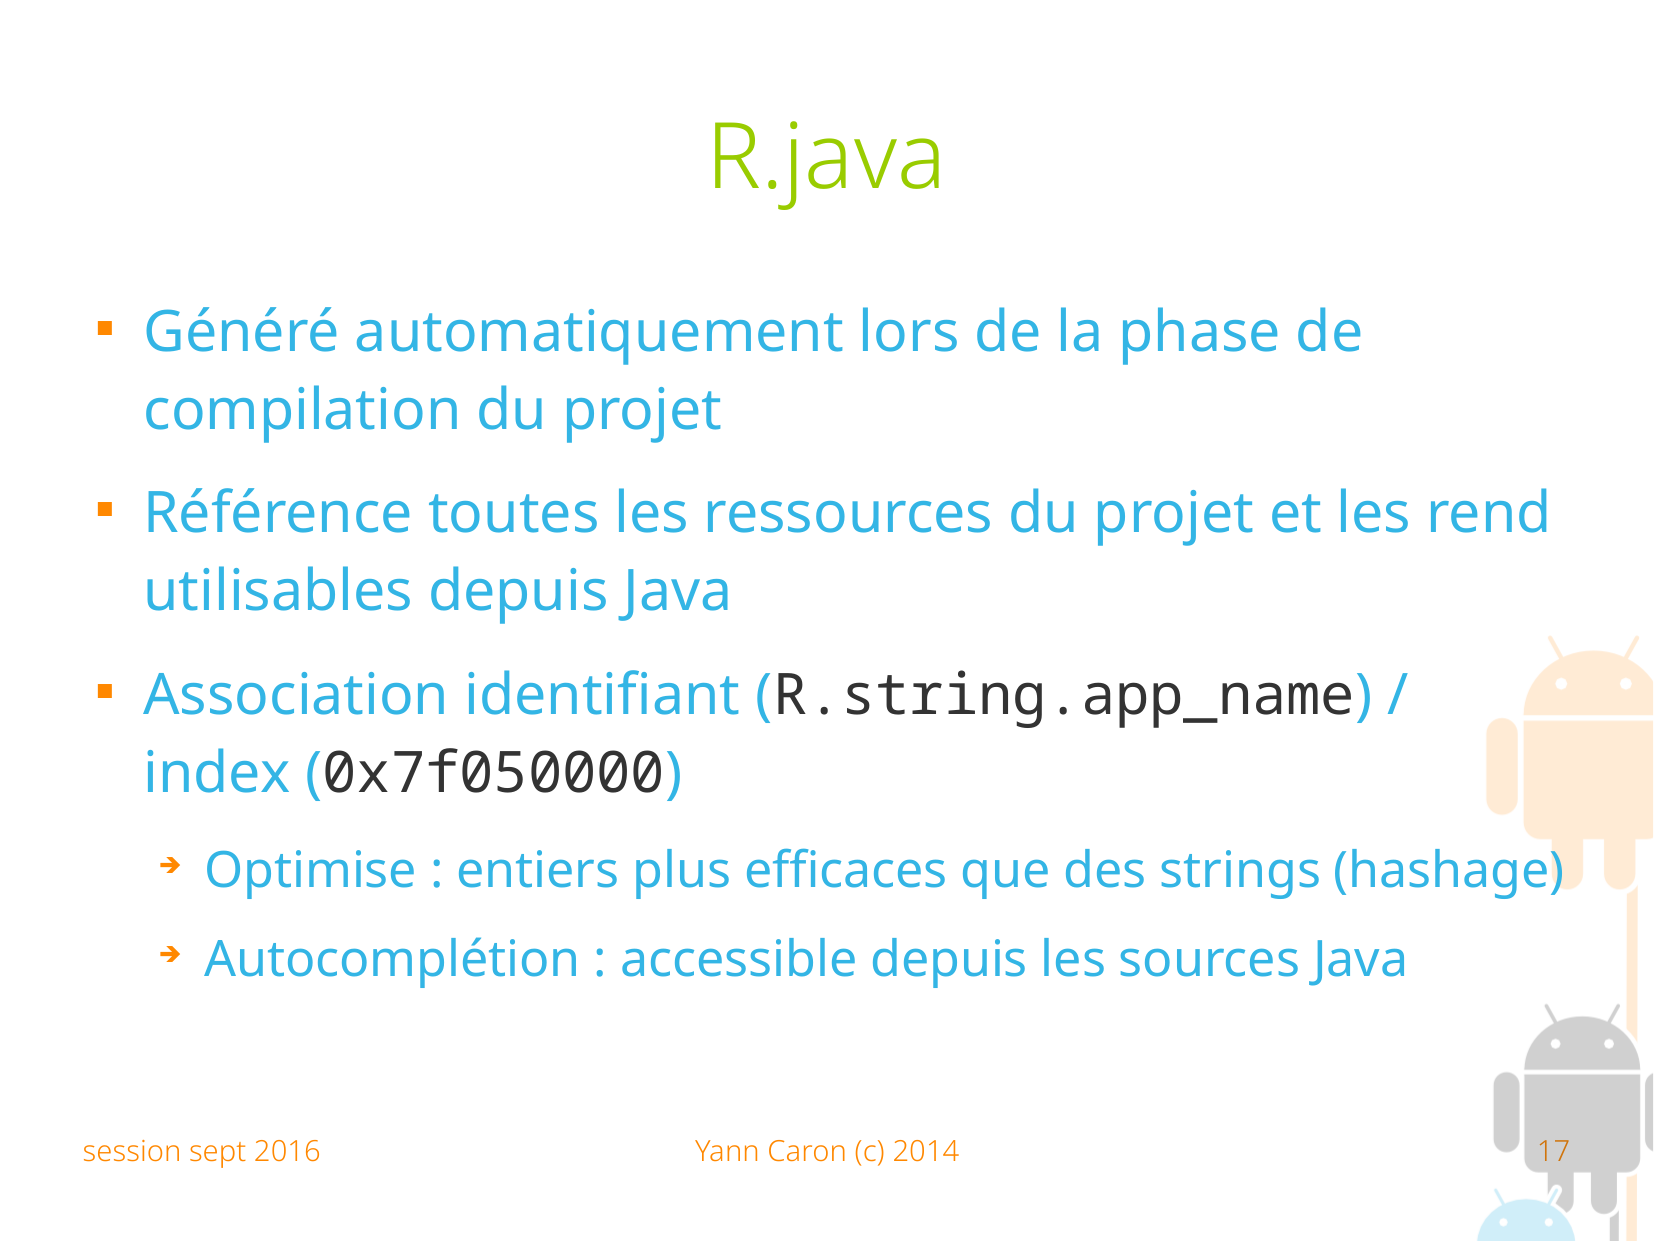

# R.java
Généré automatiquement lors de la phase de compilation du projet
Référence toutes les ressources du projet et les rend utilisables depuis Java
Association identifiant (R.string.app_name) / index (0x7f050000)
Optimise : entiers plus efficaces que des strings (hashage)
Autocomplétion : accessible depuis les sources Java
session sept 2016
Yann Caron (c) 2014
17